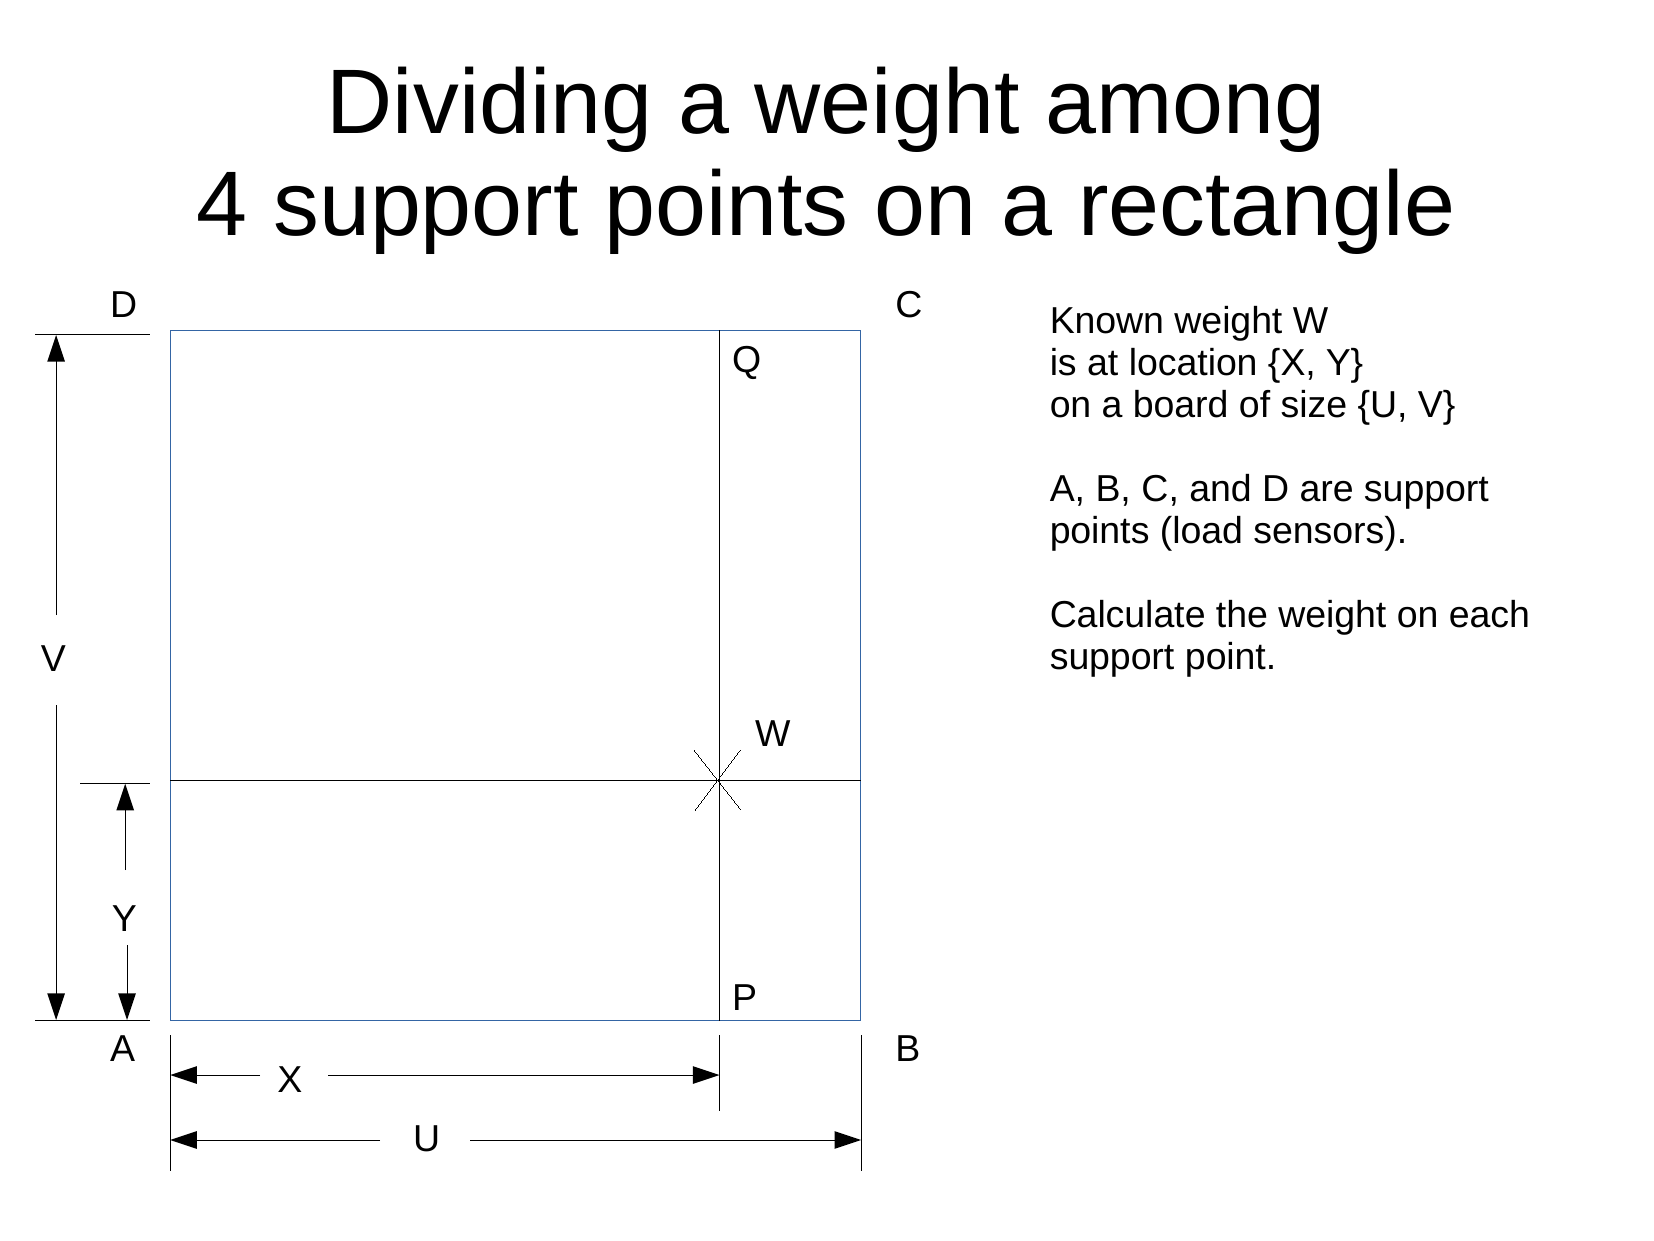

# Dividing a weight among 4 support points on a rectangle
D
C
Known weight W
is at location {X, Y}
on a board of size {U, V}
A, B, C, and D are support points (load sensors).
Calculate the weight on each support point.
Q
V
W
Y
P
A
B
X
U